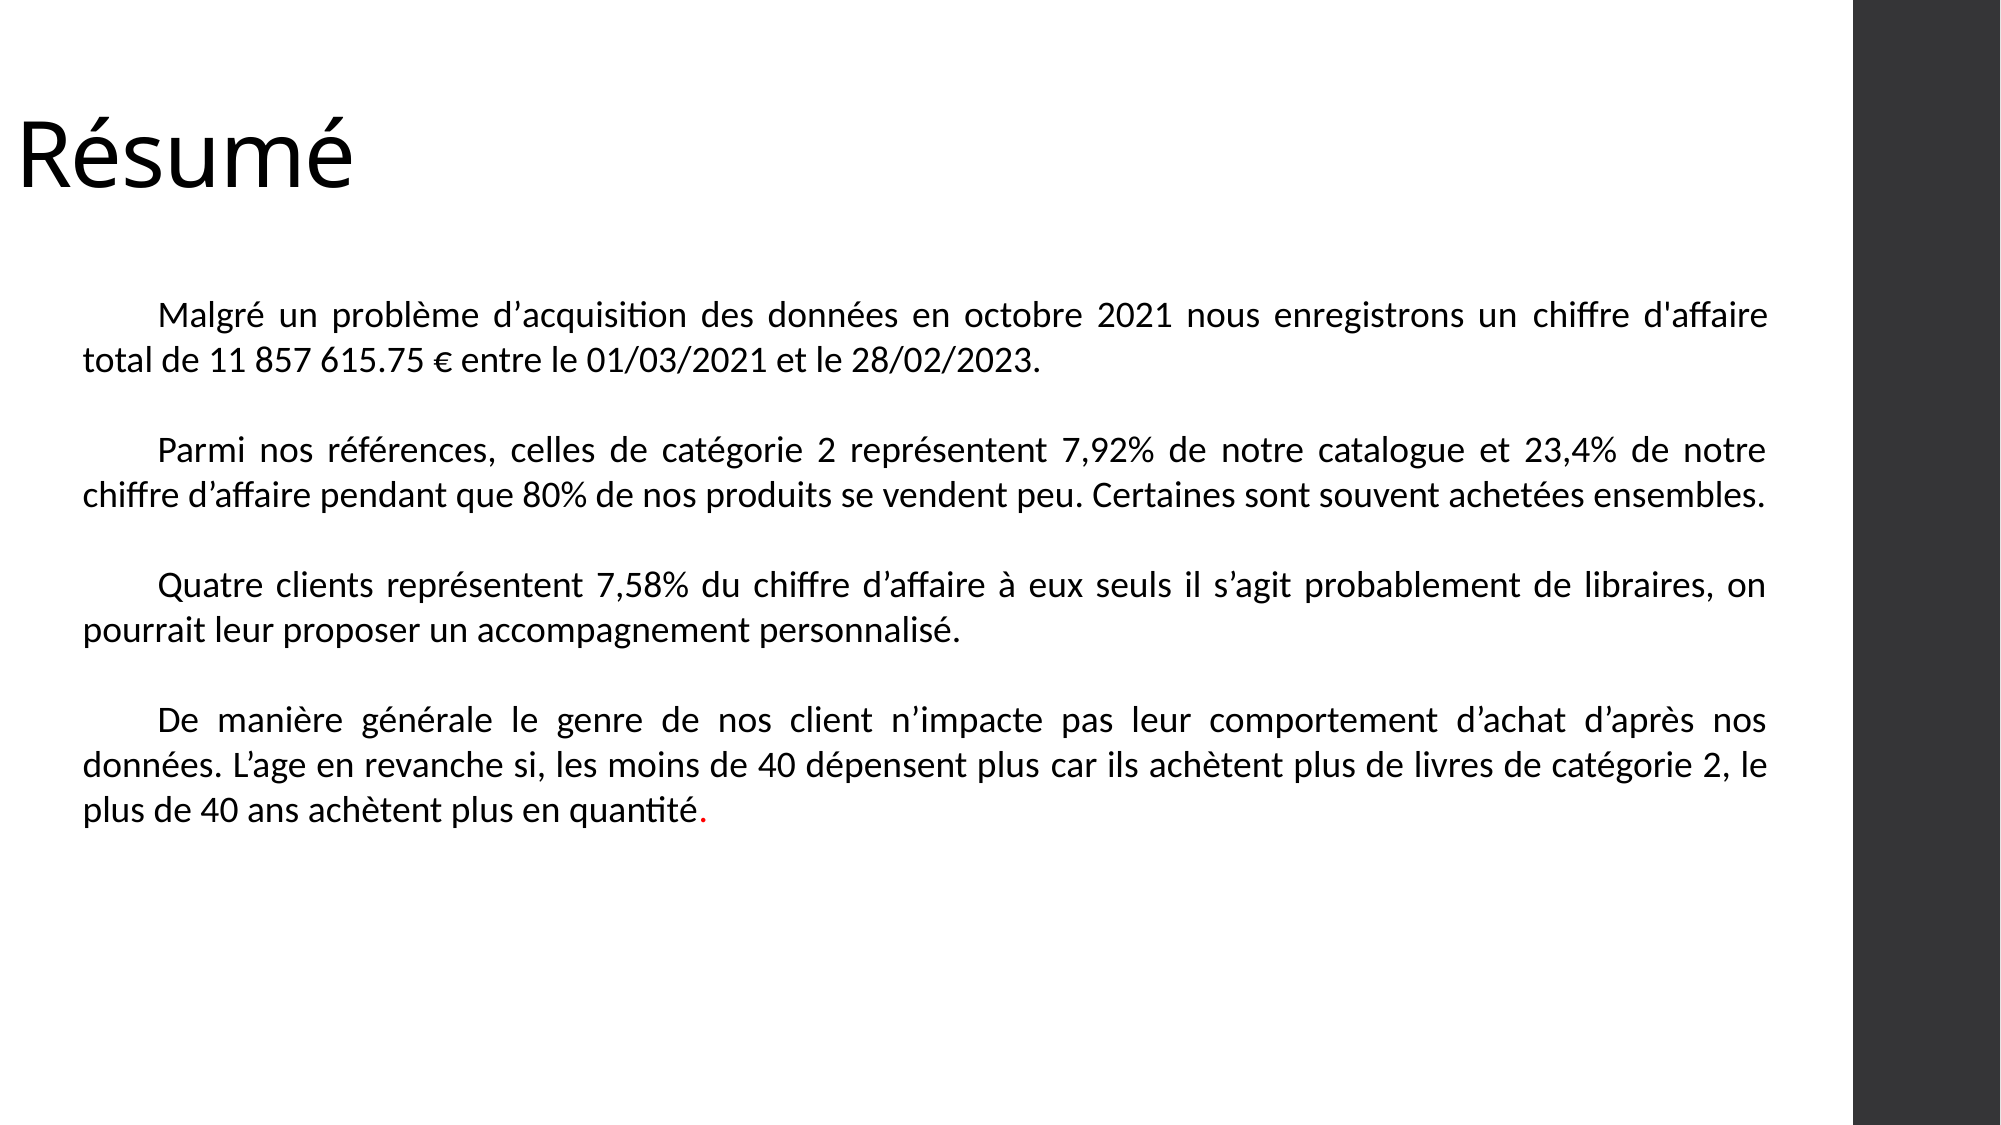

Résumé
	Malgré un problème d’acquisition des données en octobre 2021 nous enregistrons un chiffre d'affaire total de 11 857 615.75 € entre le 01/03/2021 et le 28/02/2023.
	Parmi nos références, celles de catégorie 2 représentent 7,92% de notre catalogue et 23,4% de notre chiffre d’affaire pendant que 80% de nos produits se vendent peu. Certaines sont souvent achetées ensembles.
	Quatre clients représentent 7,58% du chiffre d’affaire à eux seuls il s’agit probablement de libraires, on pourrait leur proposer un accompagnement personnalisé.
	De manière générale le genre de nos client n’impacte pas leur comportement d’achat d’après nos données. L’age en revanche si, les moins de 40 dépensent plus car ils achètent plus de livres de catégorie 2, le plus de 40 ans achètent plus en quantité.